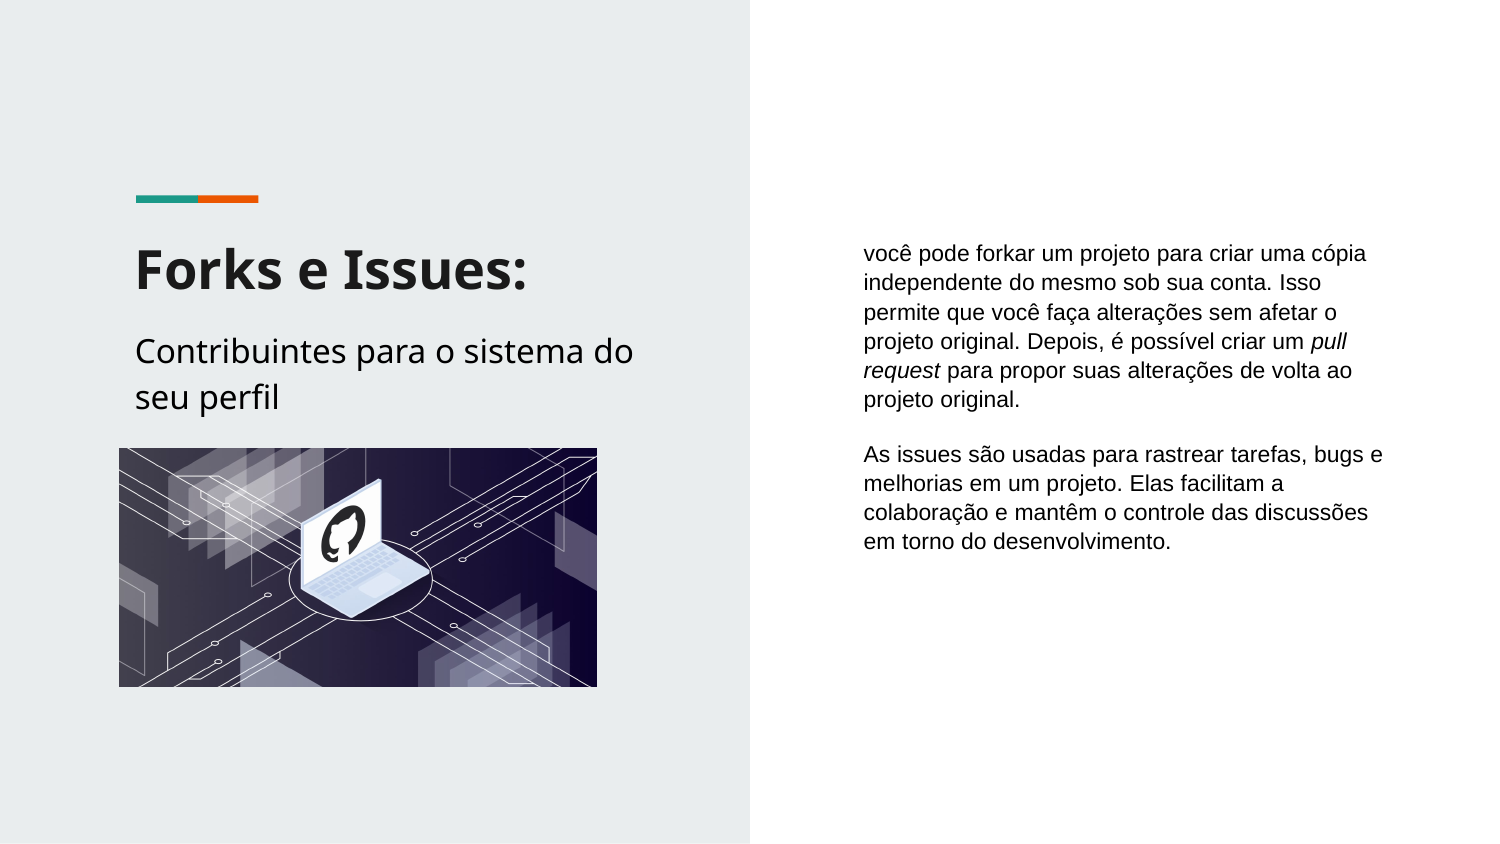

# Forks e Issues:
você pode forkar um projeto para criar uma cópia independente do mesmo sob sua conta. Isso permite que você faça alterações sem afetar o projeto original. Depois, é possível criar um pull request para propor suas alterações de volta ao projeto original.
As issues são usadas para rastrear tarefas, bugs e melhorias em um projeto. Elas facilitam a colaboração e mantêm o controle das discussões em torno do desenvolvimento.
Contribuintes para o sistema do seu perfil